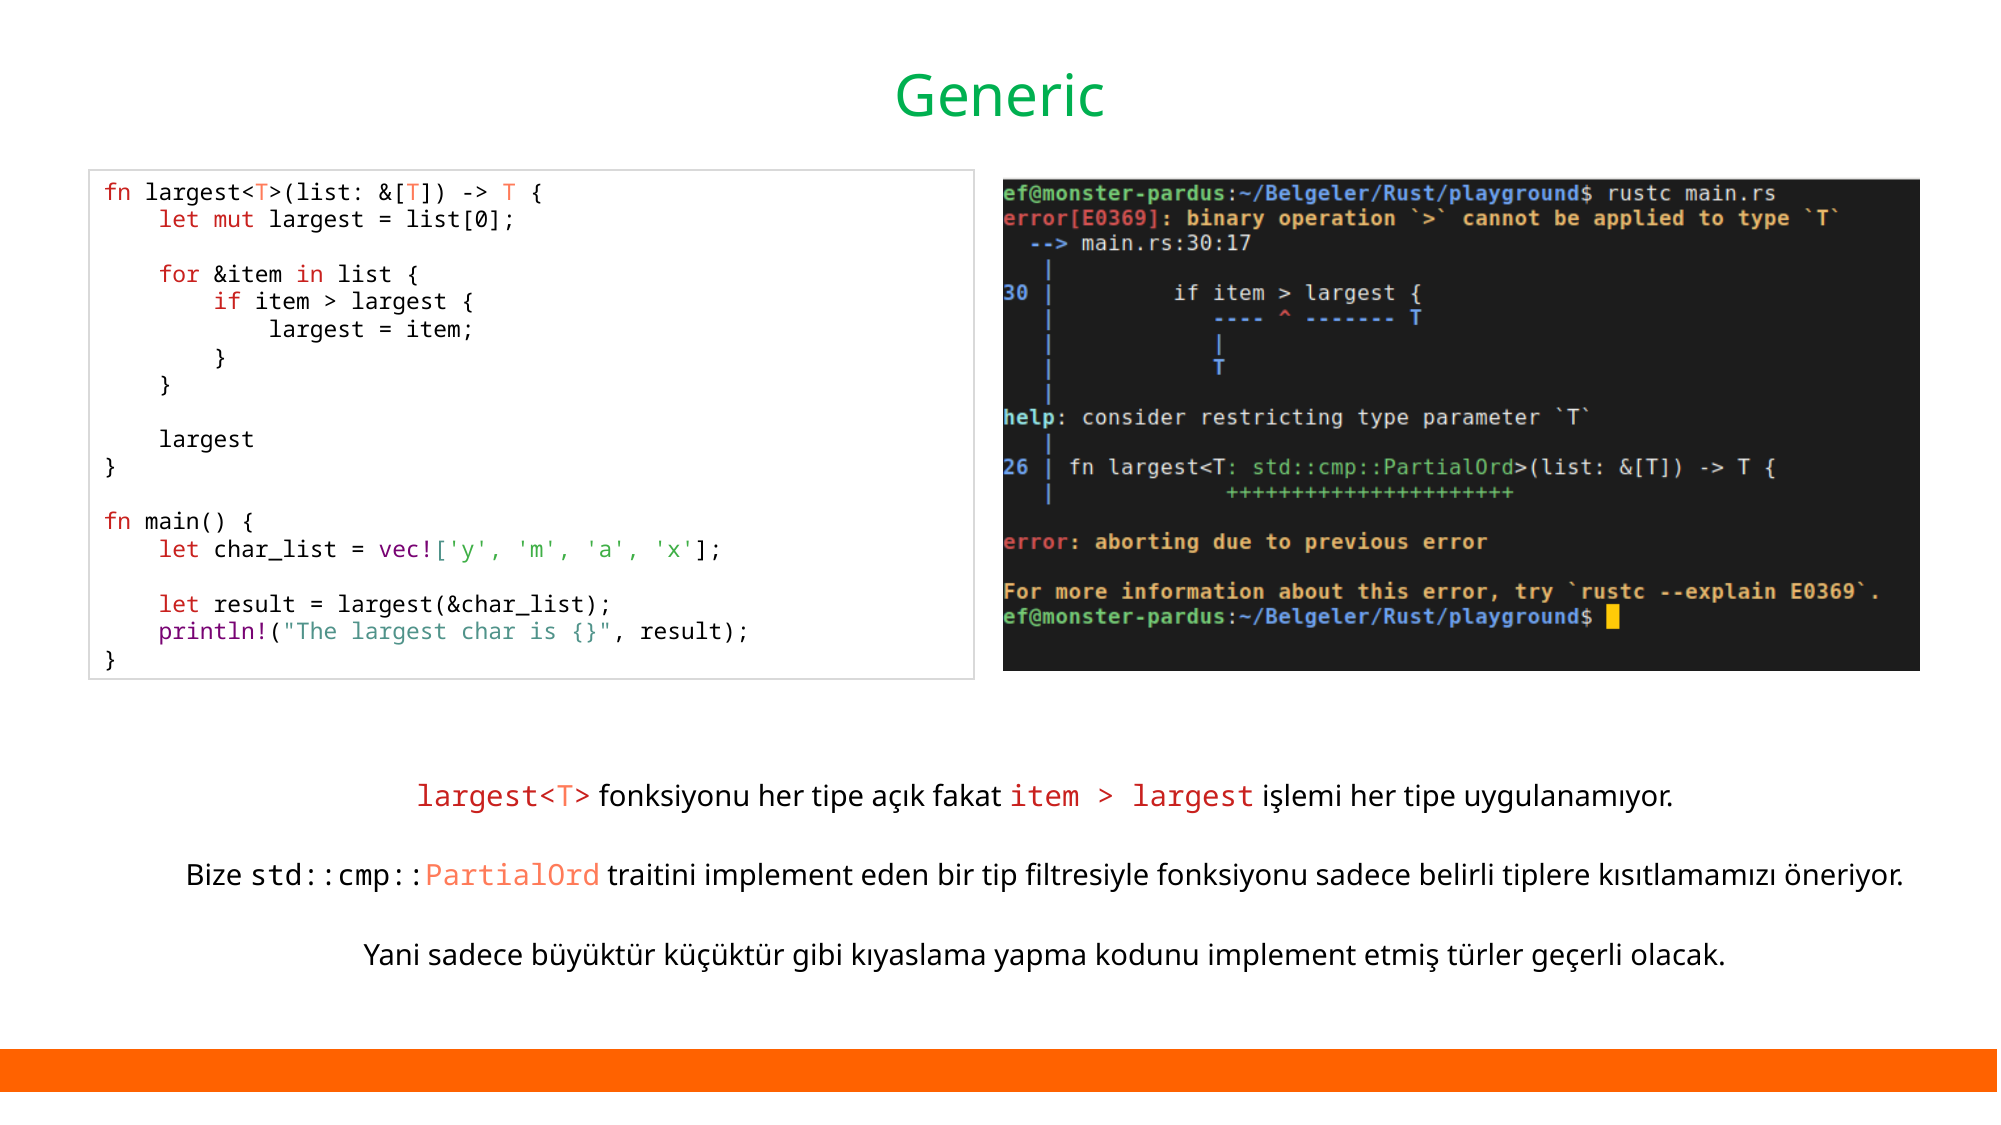

# Generic
fn largest<T>(list: &[T]) -> T {
 let mut largest = list[0];
 for &item in list {
 if item > largest {
 largest = item;
 }
 }
 largest
}
fn main() {
 let char_list = vec!['y', 'm', 'a', 'x'];
 let result = largest(&char_list);
 println!("The largest char is {}", result);
}
largest<T> fonksiyonu her tipe açık fakat item > largest işlemi her tipe uygulanamıyor.
Bize std::cmp::PartialOrd traitini implement eden bir tip filtresiyle fonksiyonu sadece belirli tiplere kısıtlamamızı öneriyor.
Yani sadece büyüktür küçüktür gibi kıyaslama yapma kodunu implement etmiş türler geçerli olacak.